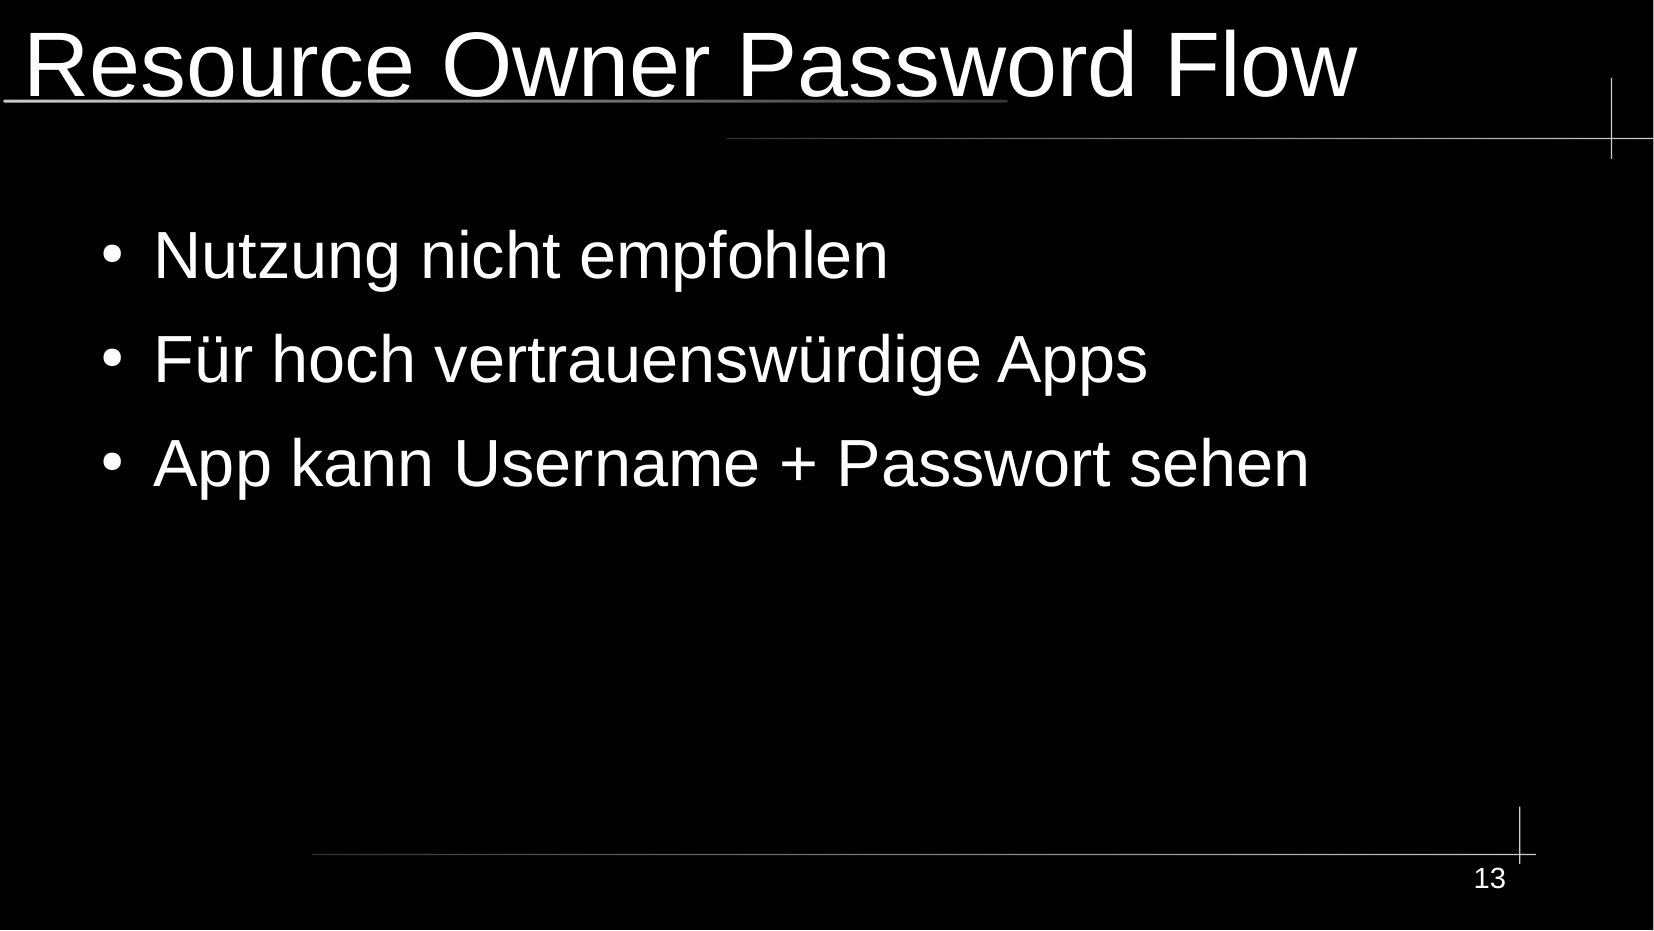

# Resource Owner Password Flow
Nutzung nicht empfohlen
Für hoch vertrauenswürdige Apps
App kann Username + Passwort sehen
13